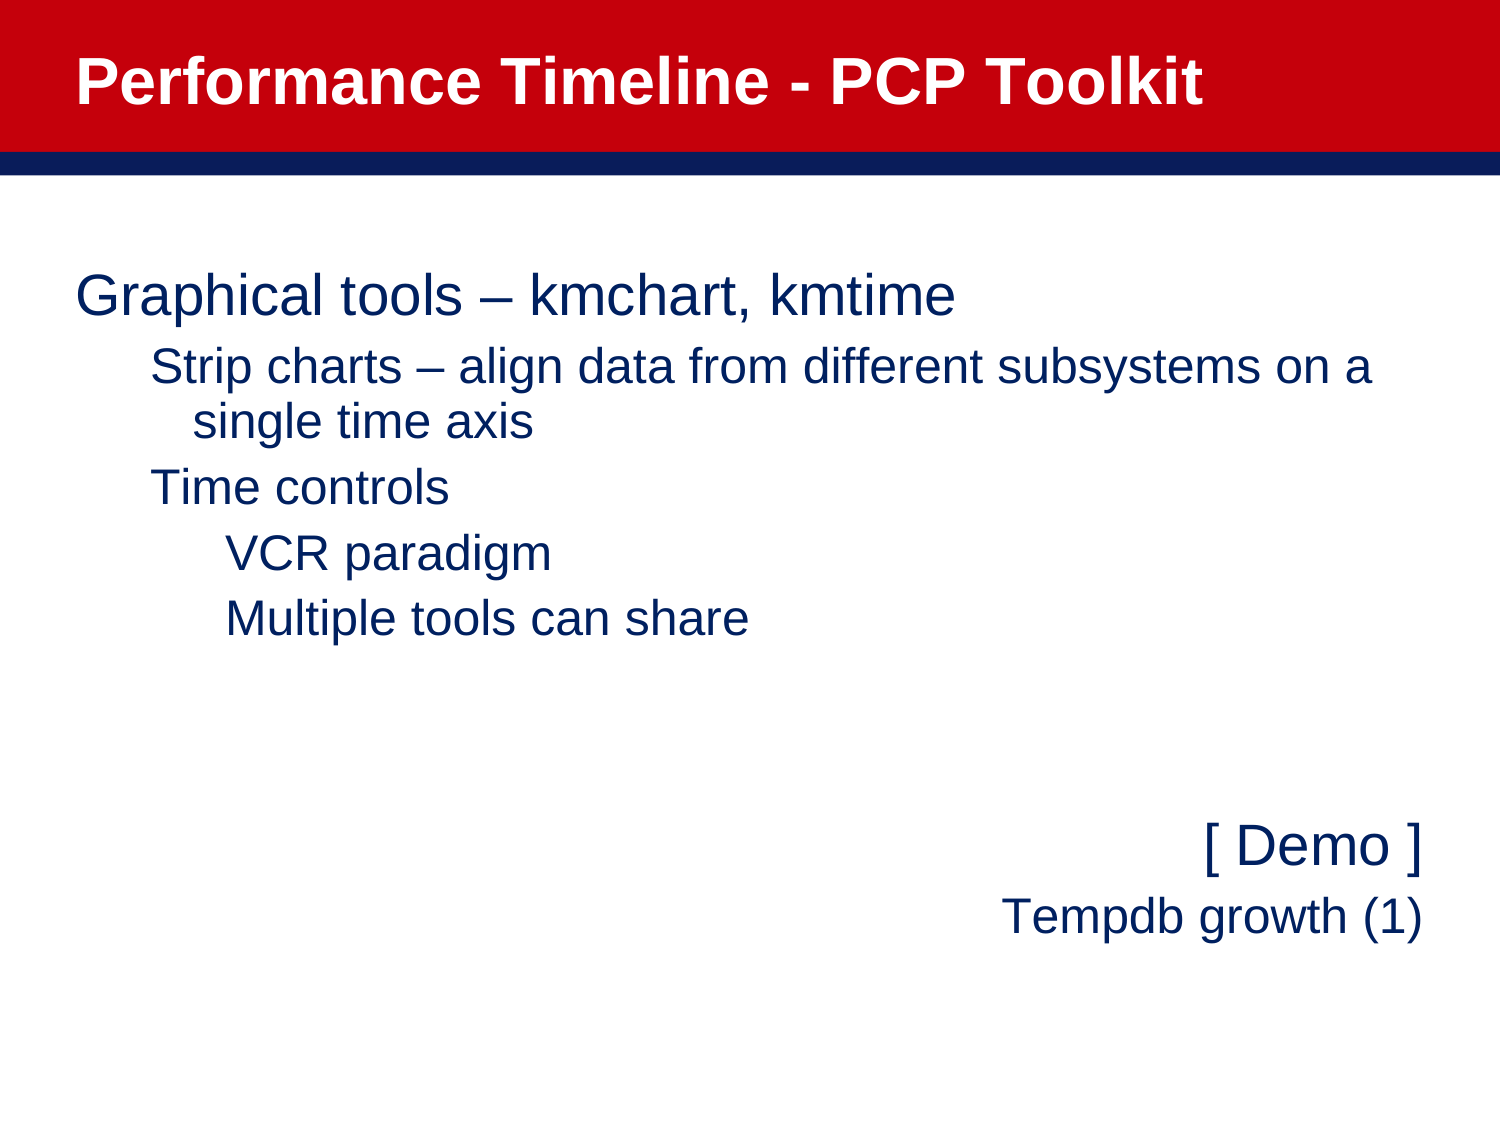

# Performance Timeline - PCP Toolkit
Graphical tools – kmchart, kmtime
Strip charts – align data from different subsystems on a single time axis
Time controls
VCR paradigm
Multiple tools can share
[ Demo ]
Tempdb growth (1)‏